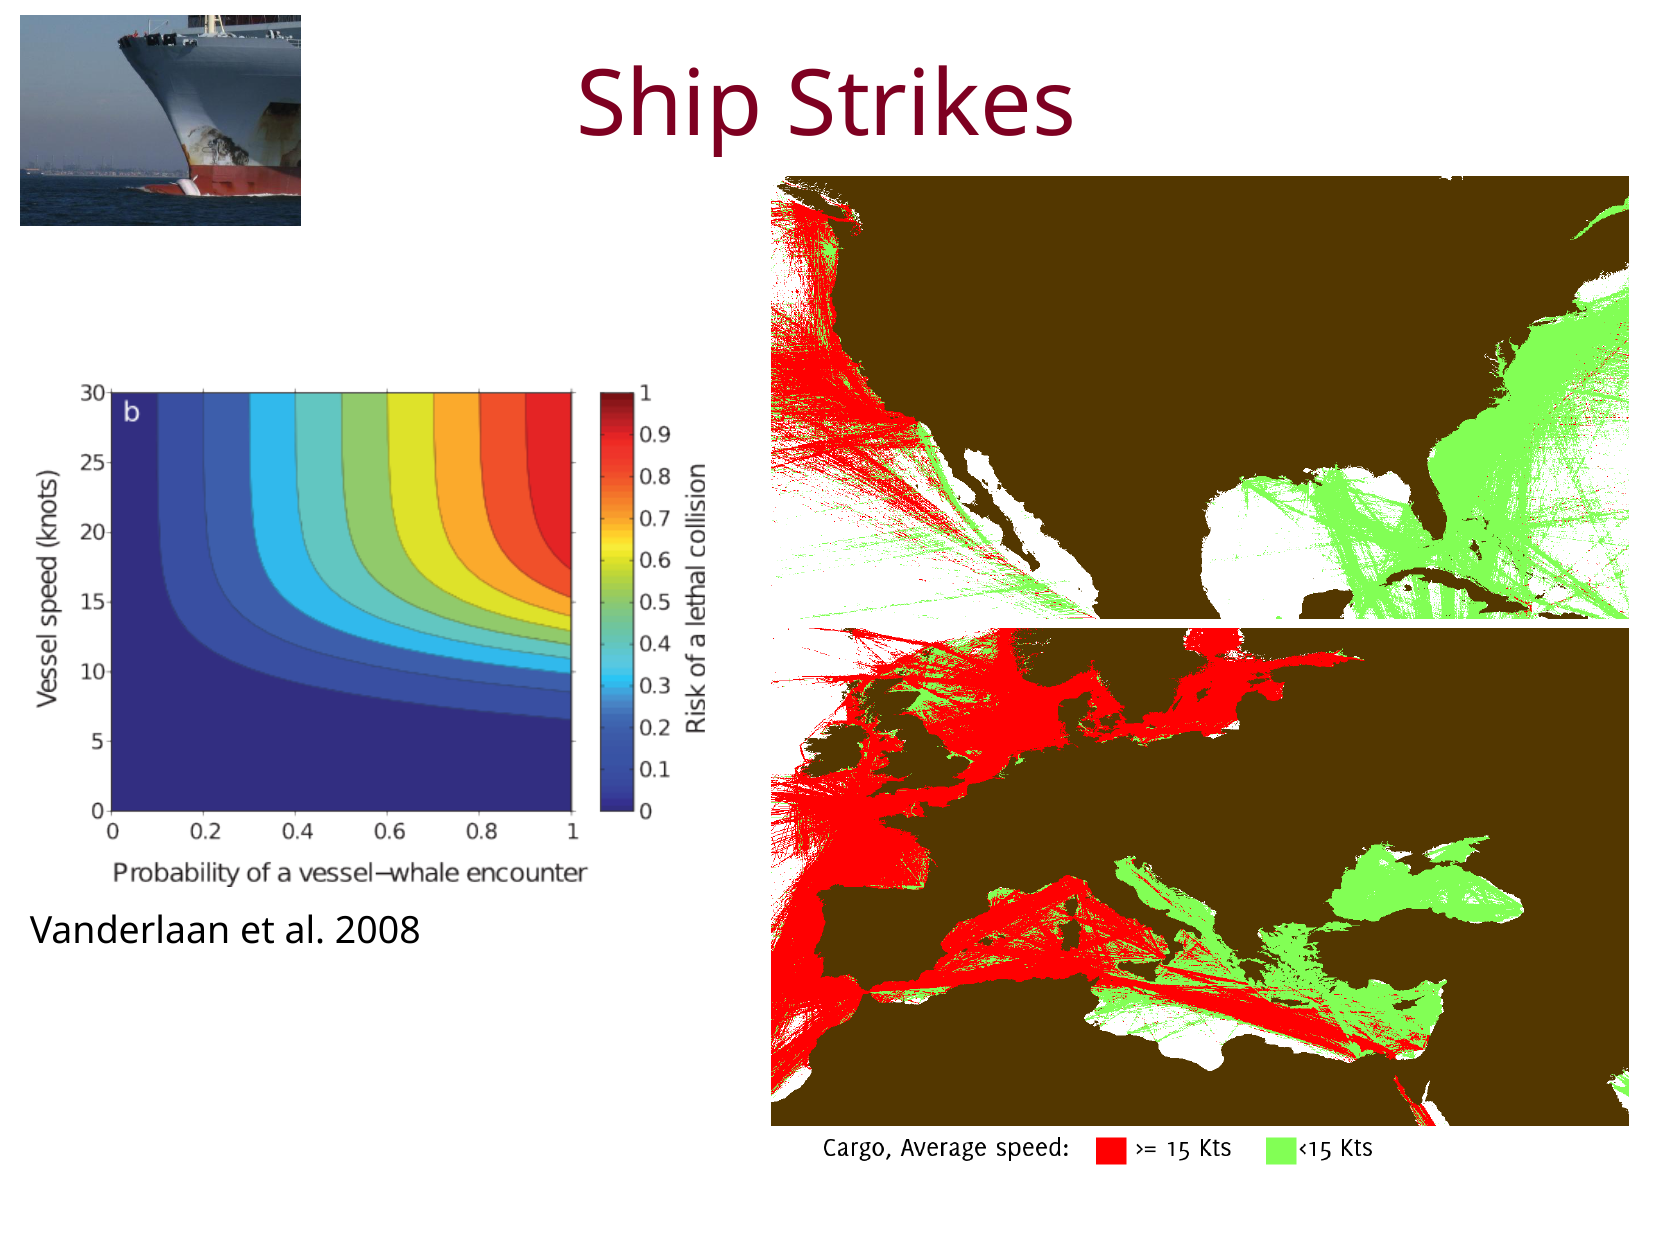

# Ship Strikes
Vanderlaan et al. 2008